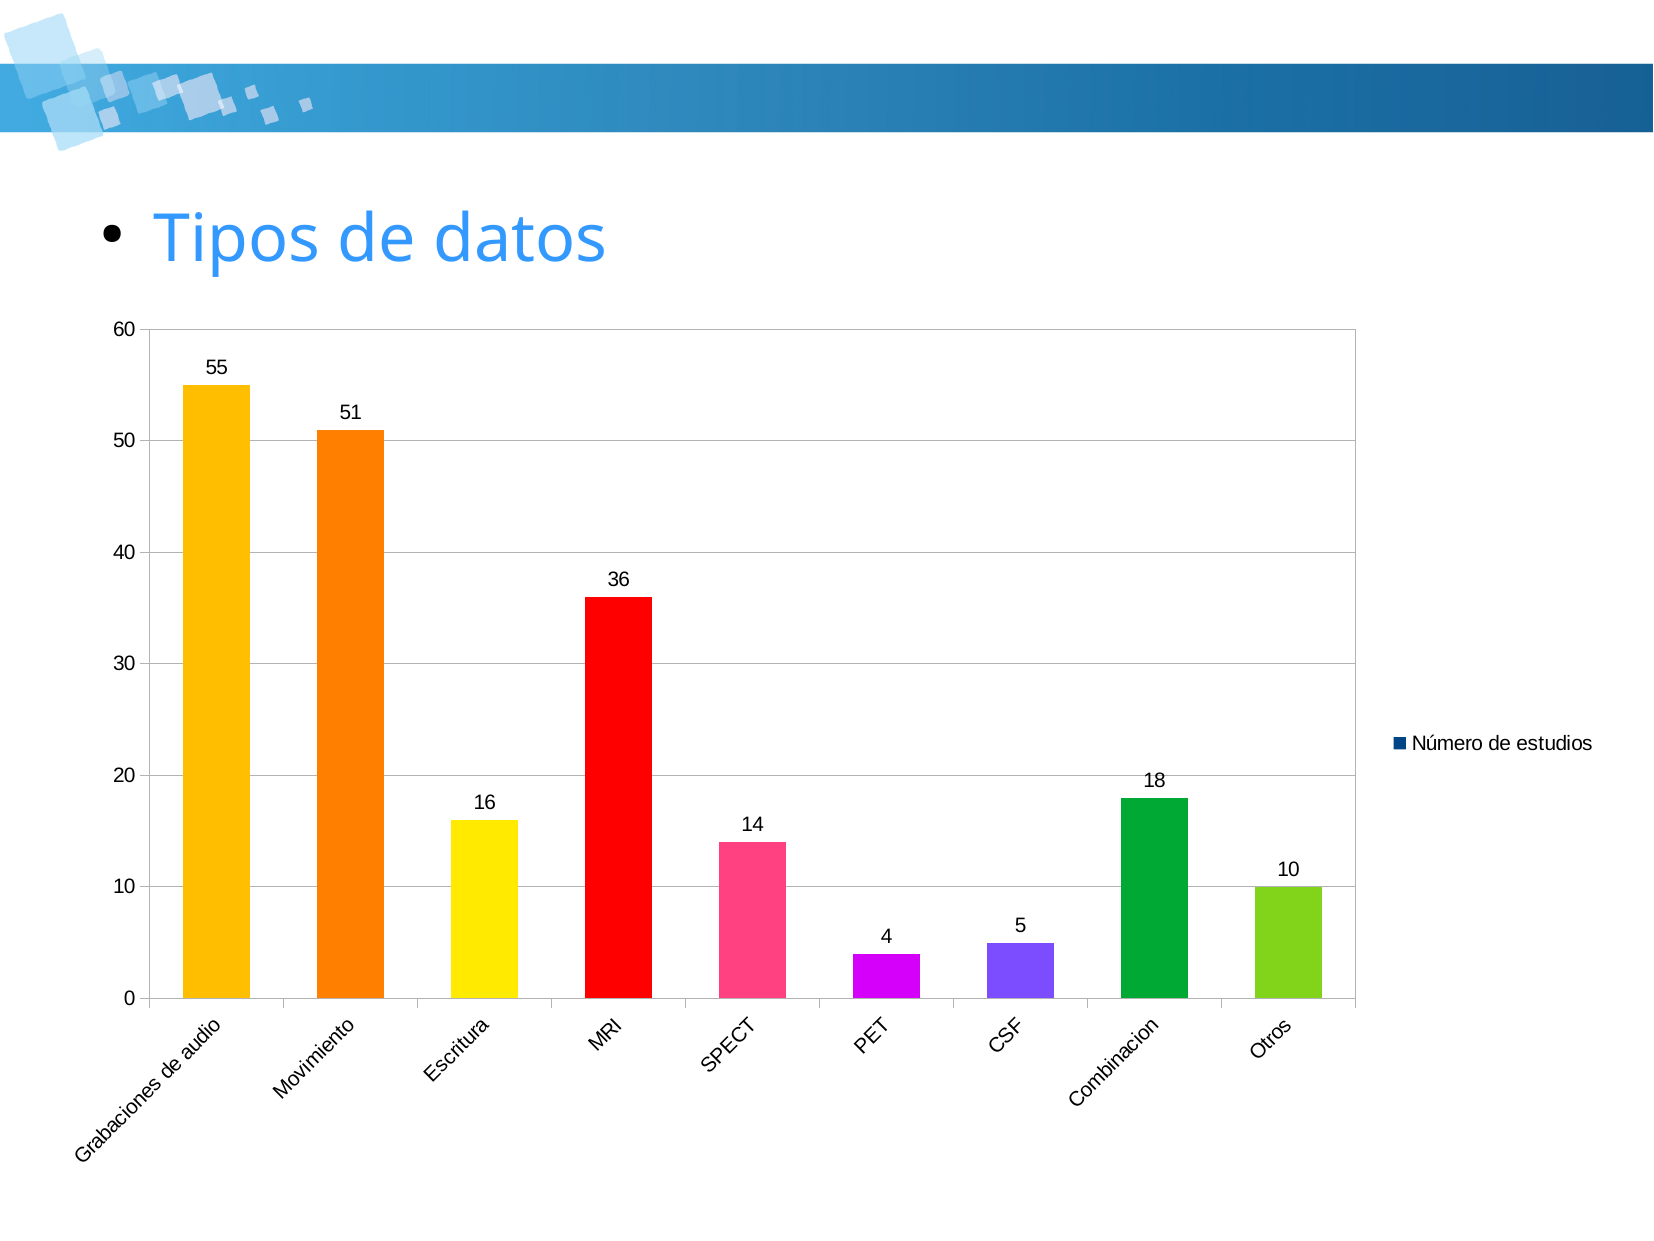

# Tipos de datos
### Chart
| Category | Número de estudios |
|---|---|
| Grabaciones de audio | 55.0 |
| Movimiento | 51.0 |
| Escritura | 16.0 |
| MRI | 36.0 |
| SPECT | 14.0 |
| PET | 4.0 |
| CSF | 5.0 |
| Combinacion | 18.0 |
| Otros | 10.0 |